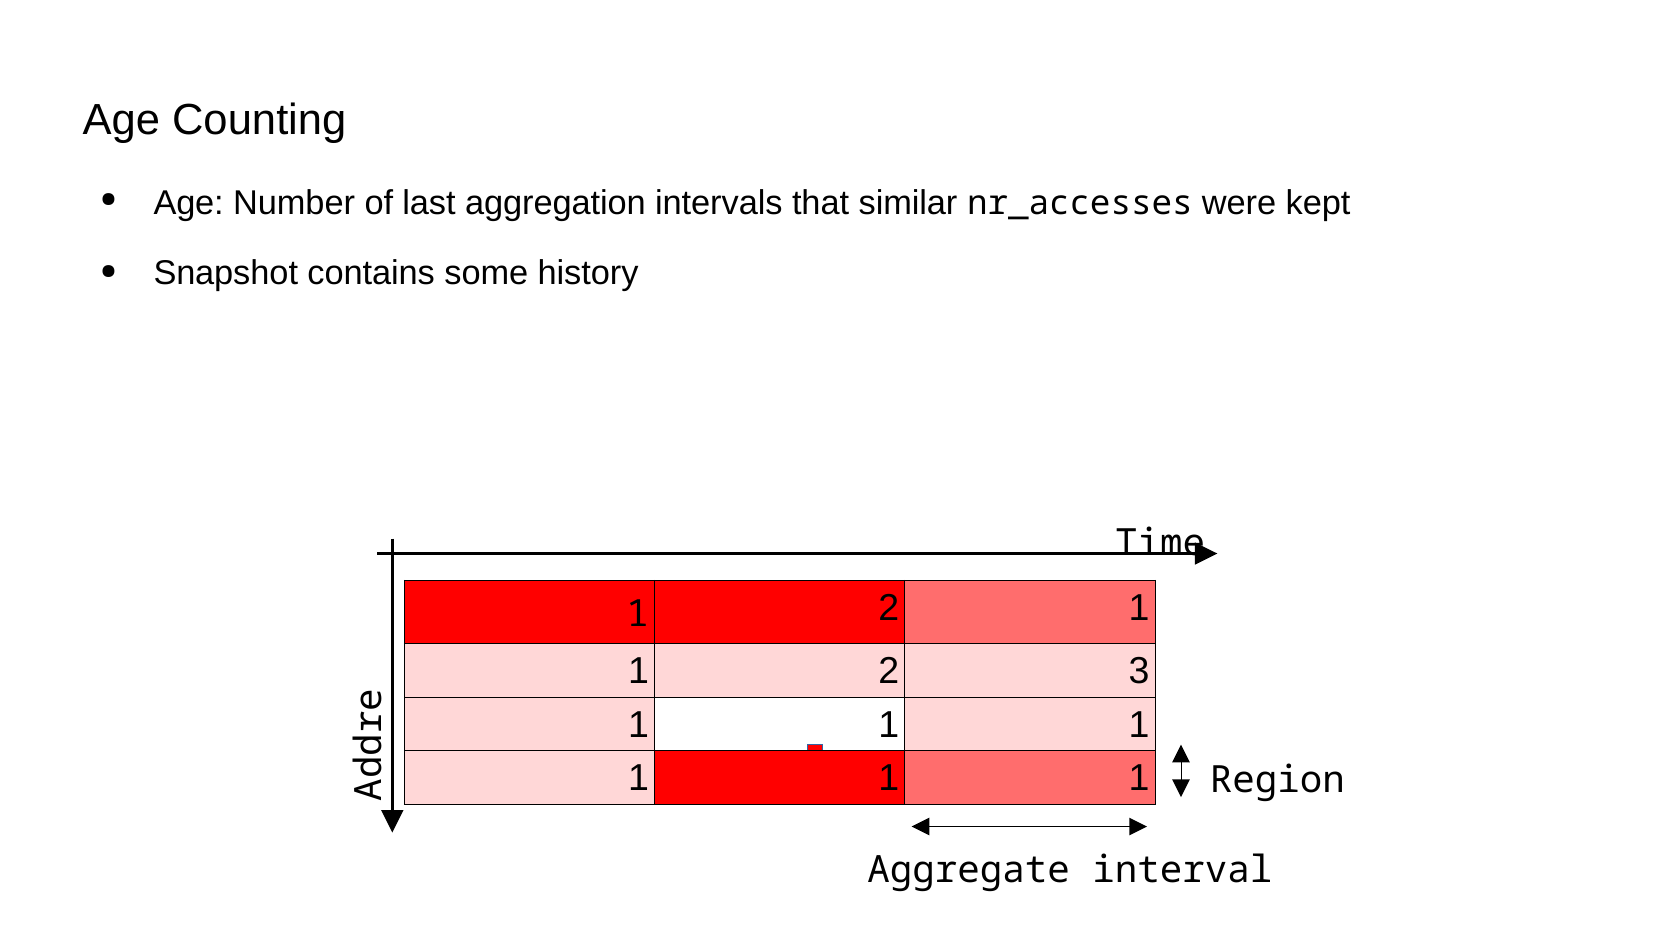

# Age Counting
Age: Number of last aggregation intervals that similar nr_accesses were kept
Snapshot contains some history
Time
| 1 | 2 | 1 |
| --- | --- | --- |
| 1 | 2 | 3 |
| 1 | 1 | 1 |
| 1 | 1 | 1 |
Address
Region
Aggregate interval